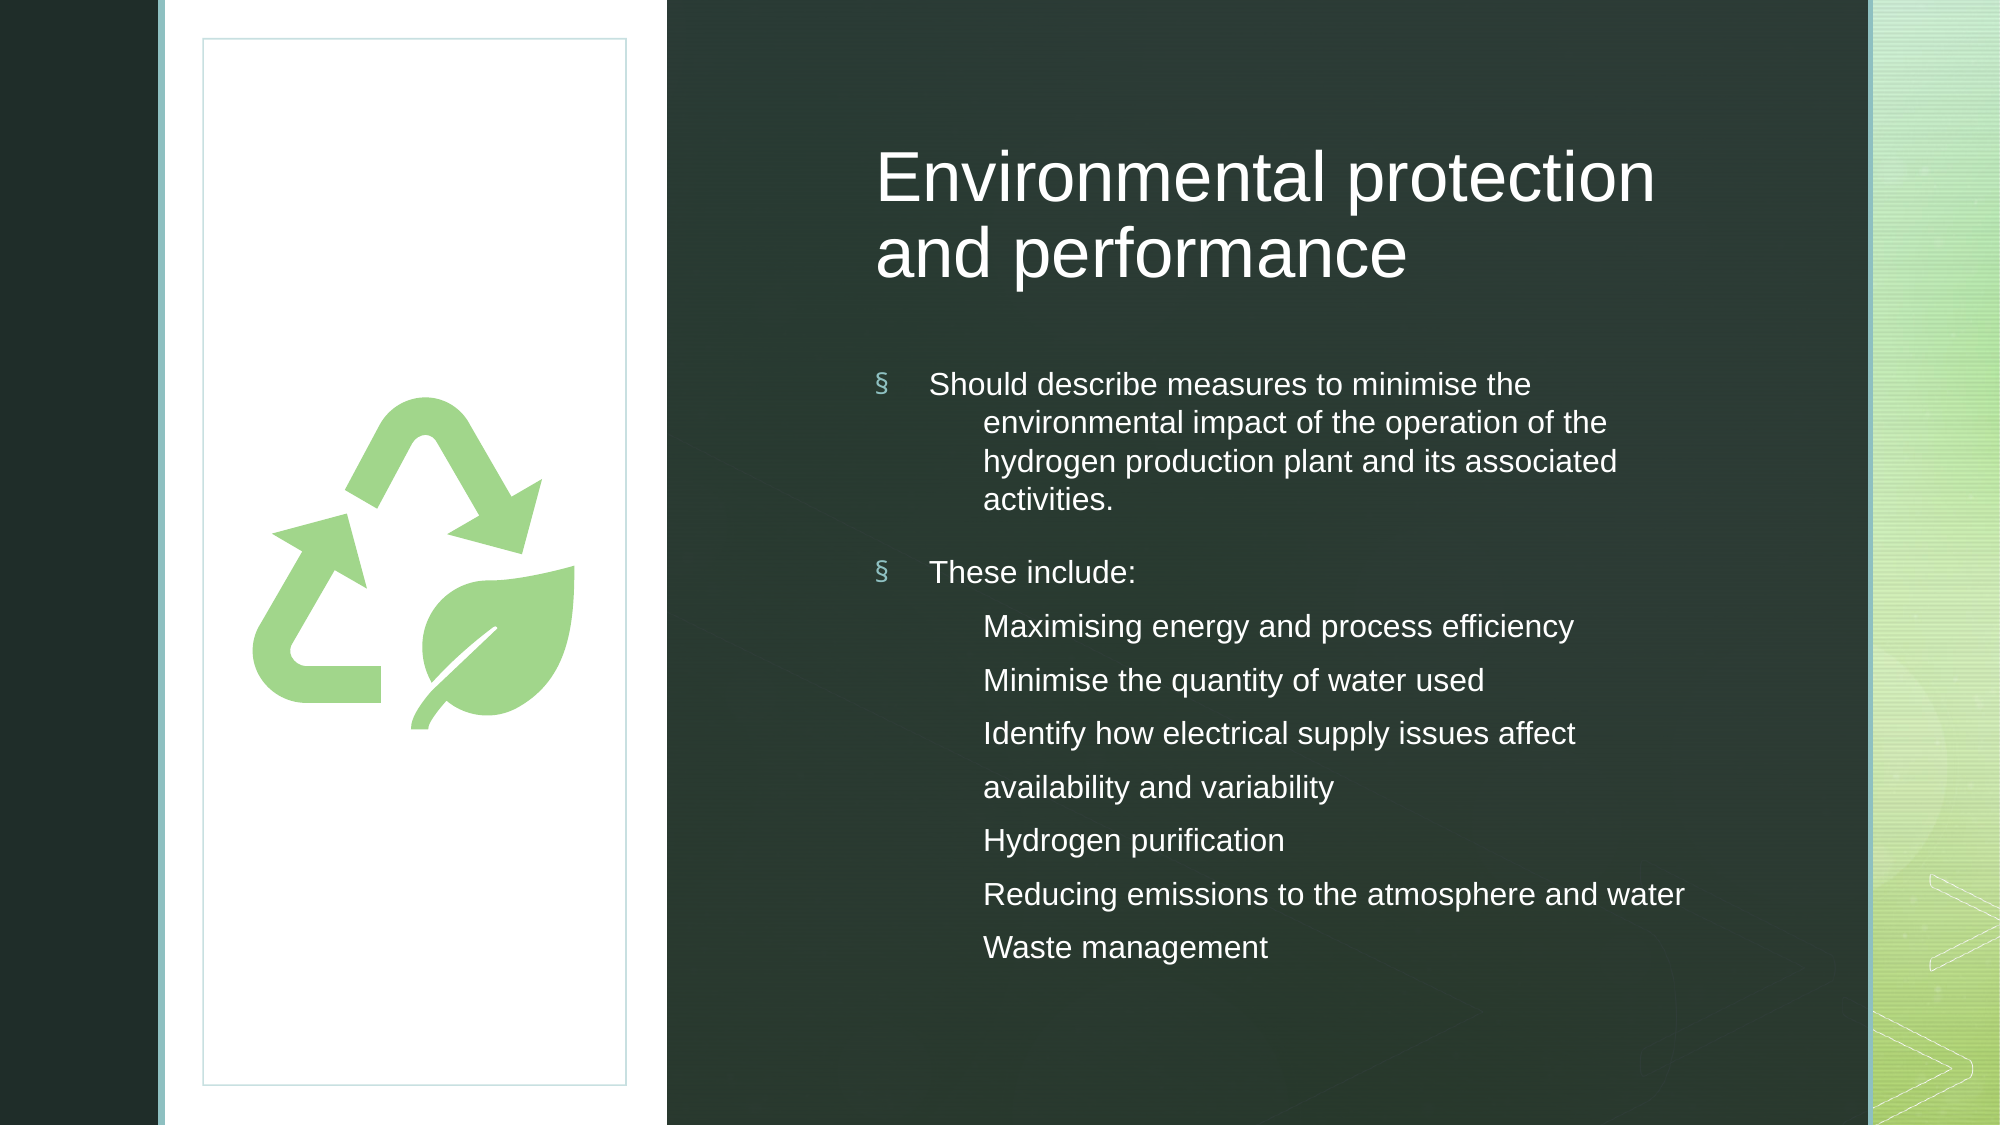

# Environmental protection and performance
Should describe measures to minimise the environmental impact of the operation of the hydrogen production plant and its associated activities.
These include:
Maximising energy and process efficiency
Minimise the quantity of water used
Identify how electrical supply issues affect availability and variability
Hydrogen purification
Reducing emissions to the atmosphere and water
Waste management